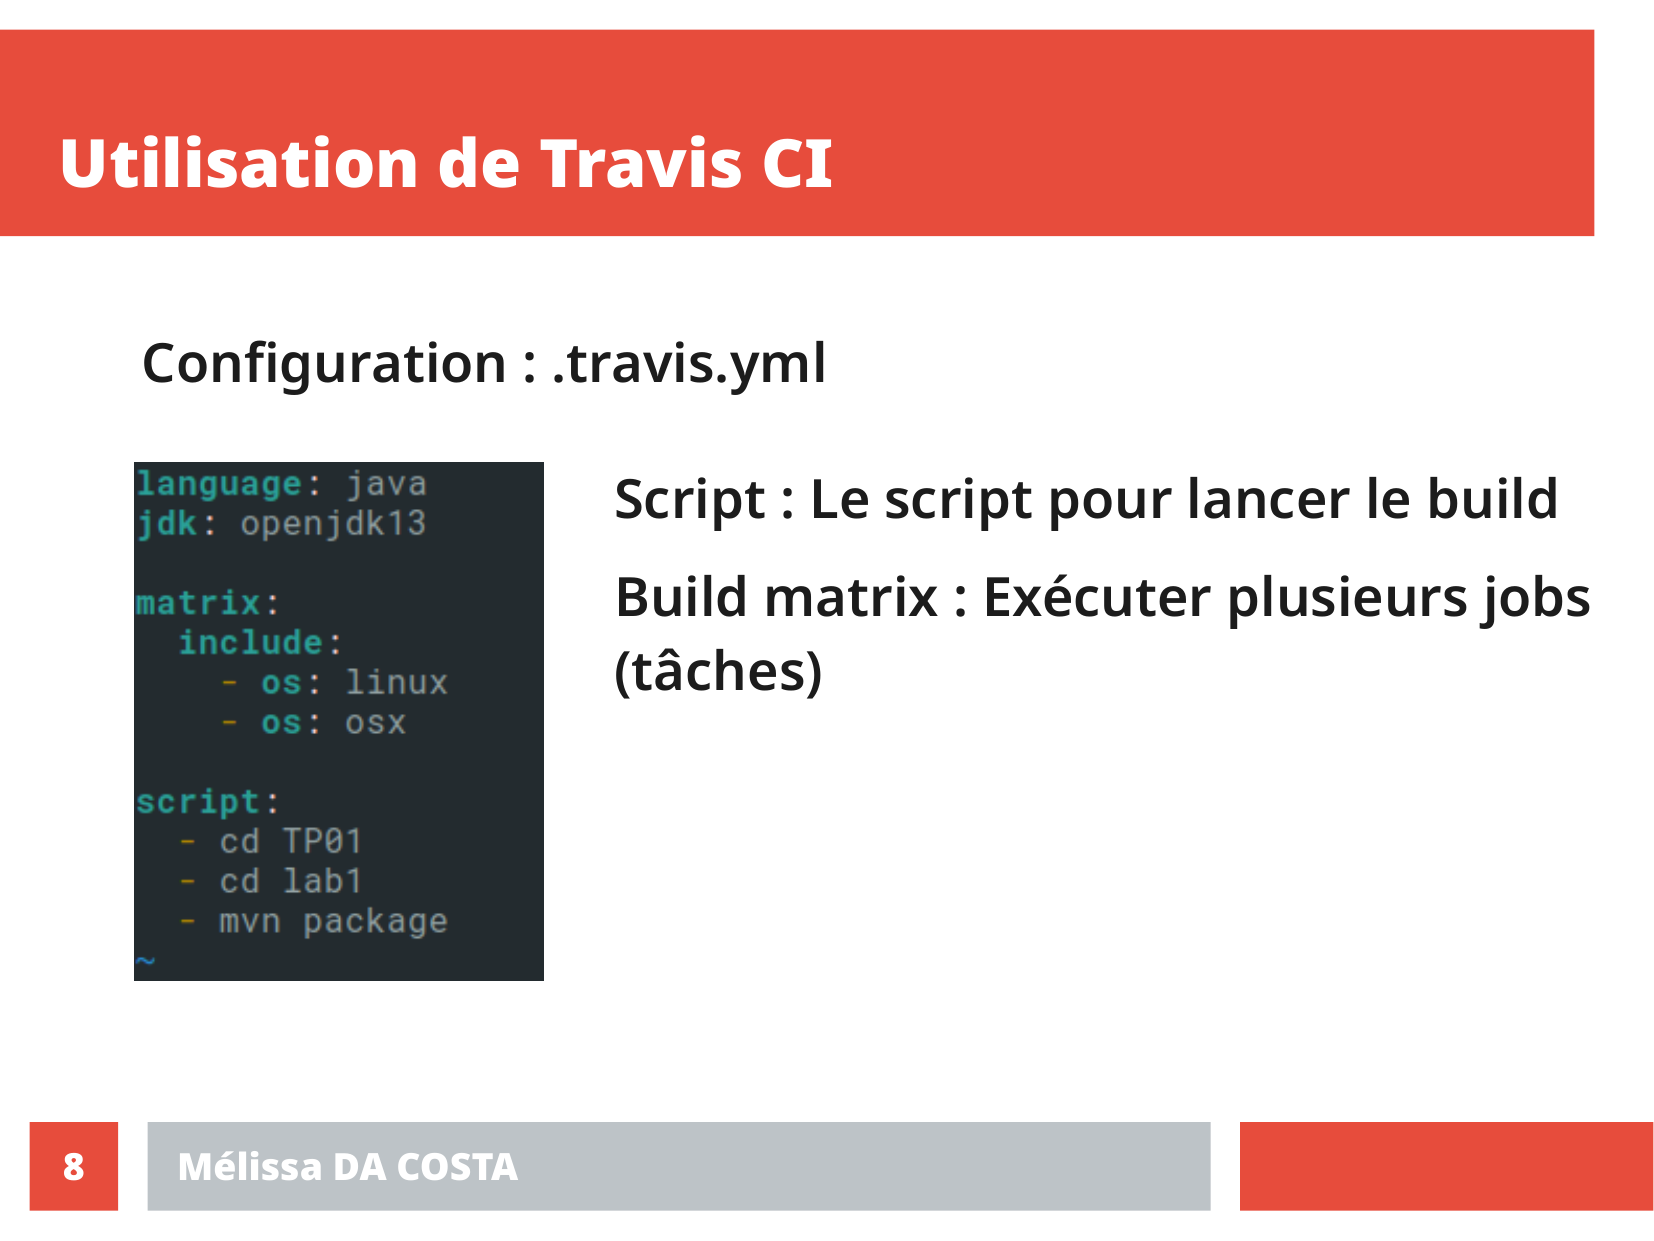

# Utilisation de Travis CI
Configuration : .travis.yml
Script : Le script pour lancer le build
Build matrix : Exécuter plusieurs jobs (tâches)
8
Mélissa DA COSTA